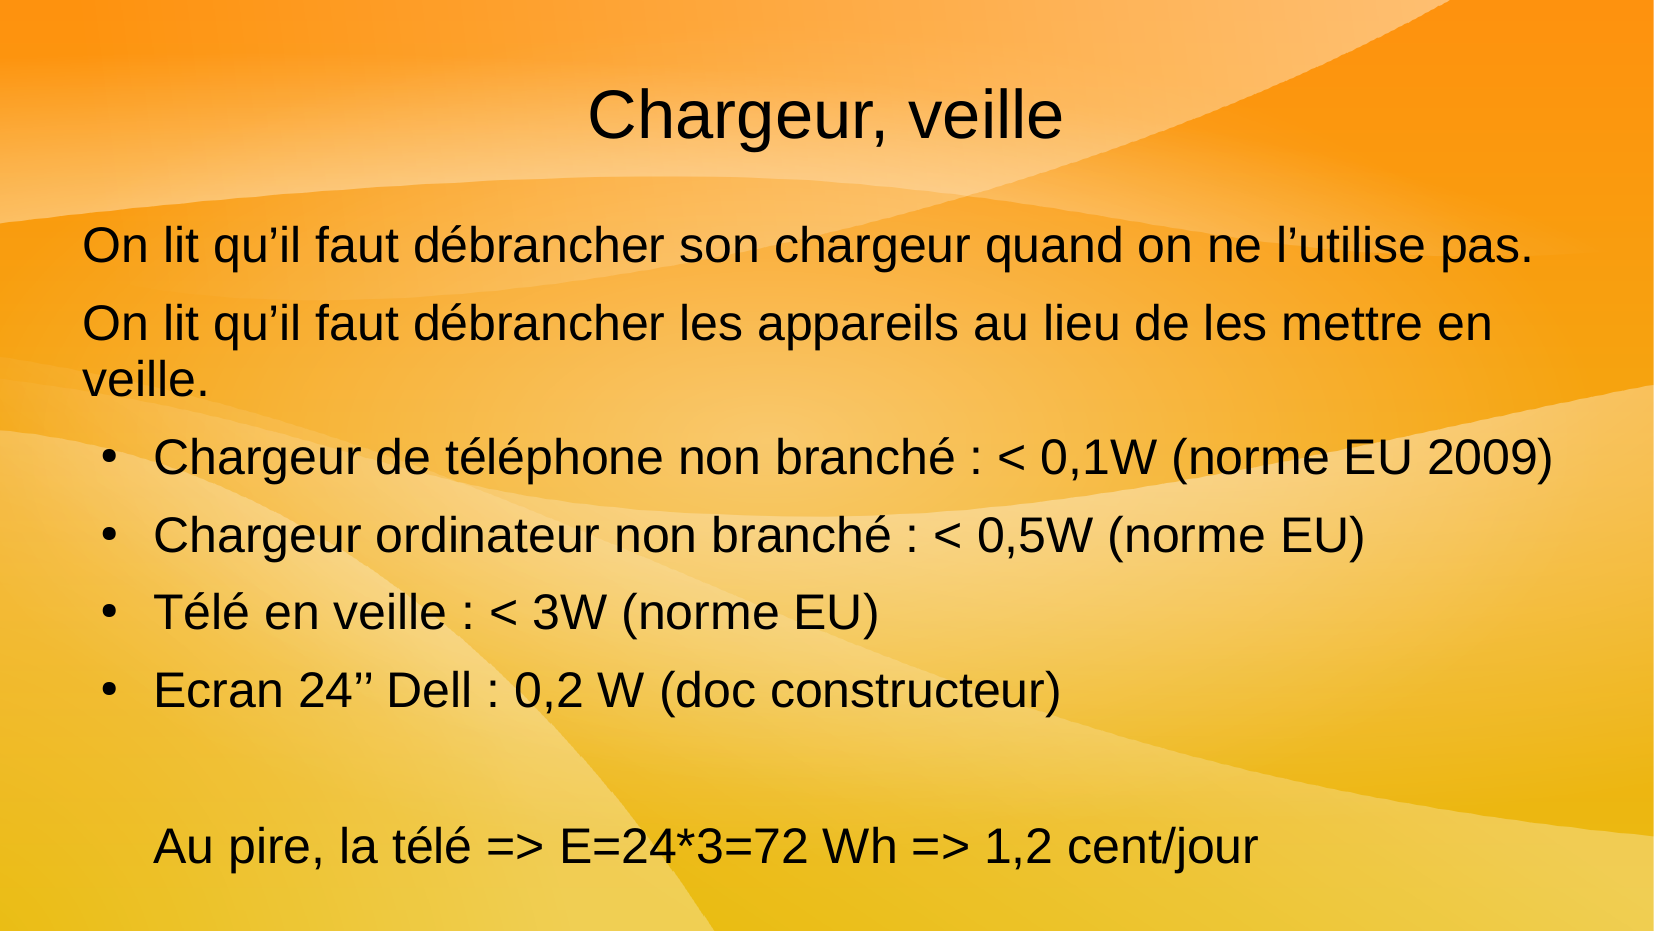

# Chargeur, veille
On lit qu’il faut débrancher son chargeur quand on ne l’utilise pas.
On lit qu’il faut débrancher les appareils au lieu de les mettre en veille.
Chargeur de téléphone non branché : < 0,1W (norme EU 2009)
Chargeur ordinateur non branché : < 0,5W (norme EU)
Télé en veille : < 3W (norme EU)
Ecran 24’’ Dell : 0,2 W (doc constructeur)
Au pire, la télé => E=24*3=72 Wh => 1,2 cent/jour